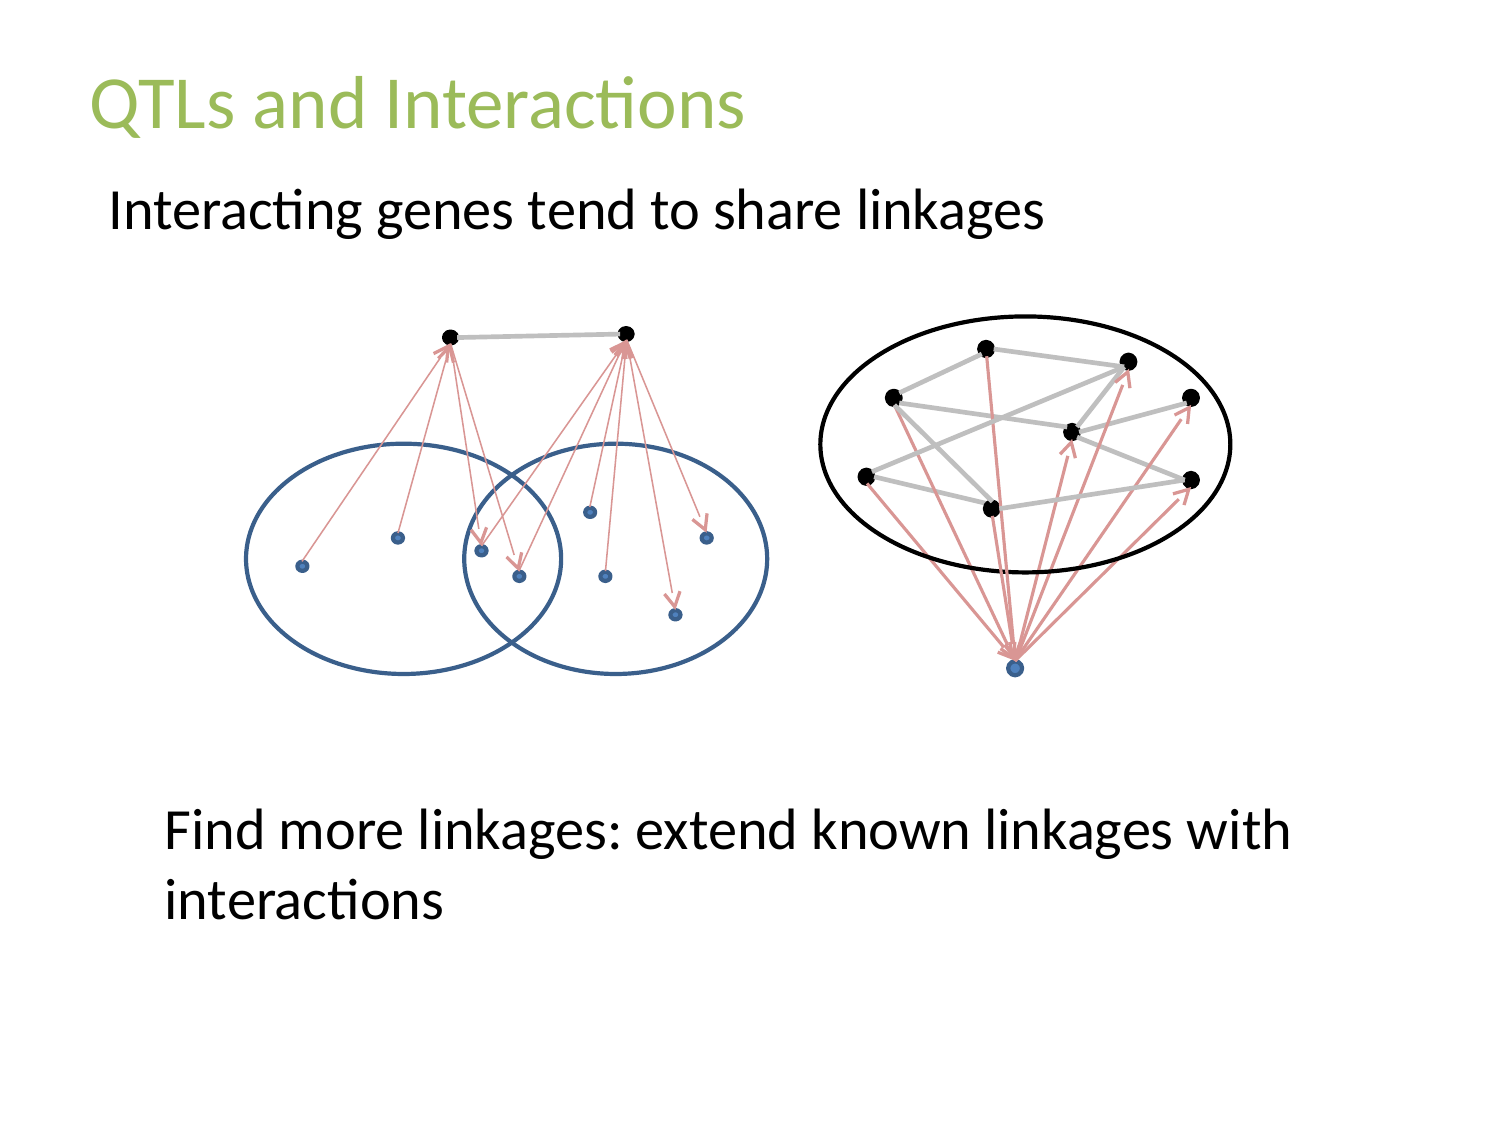

QTLs and Interactions
Interacting genes tend to share linkages
Find more linkages: extend known linkages with interactions